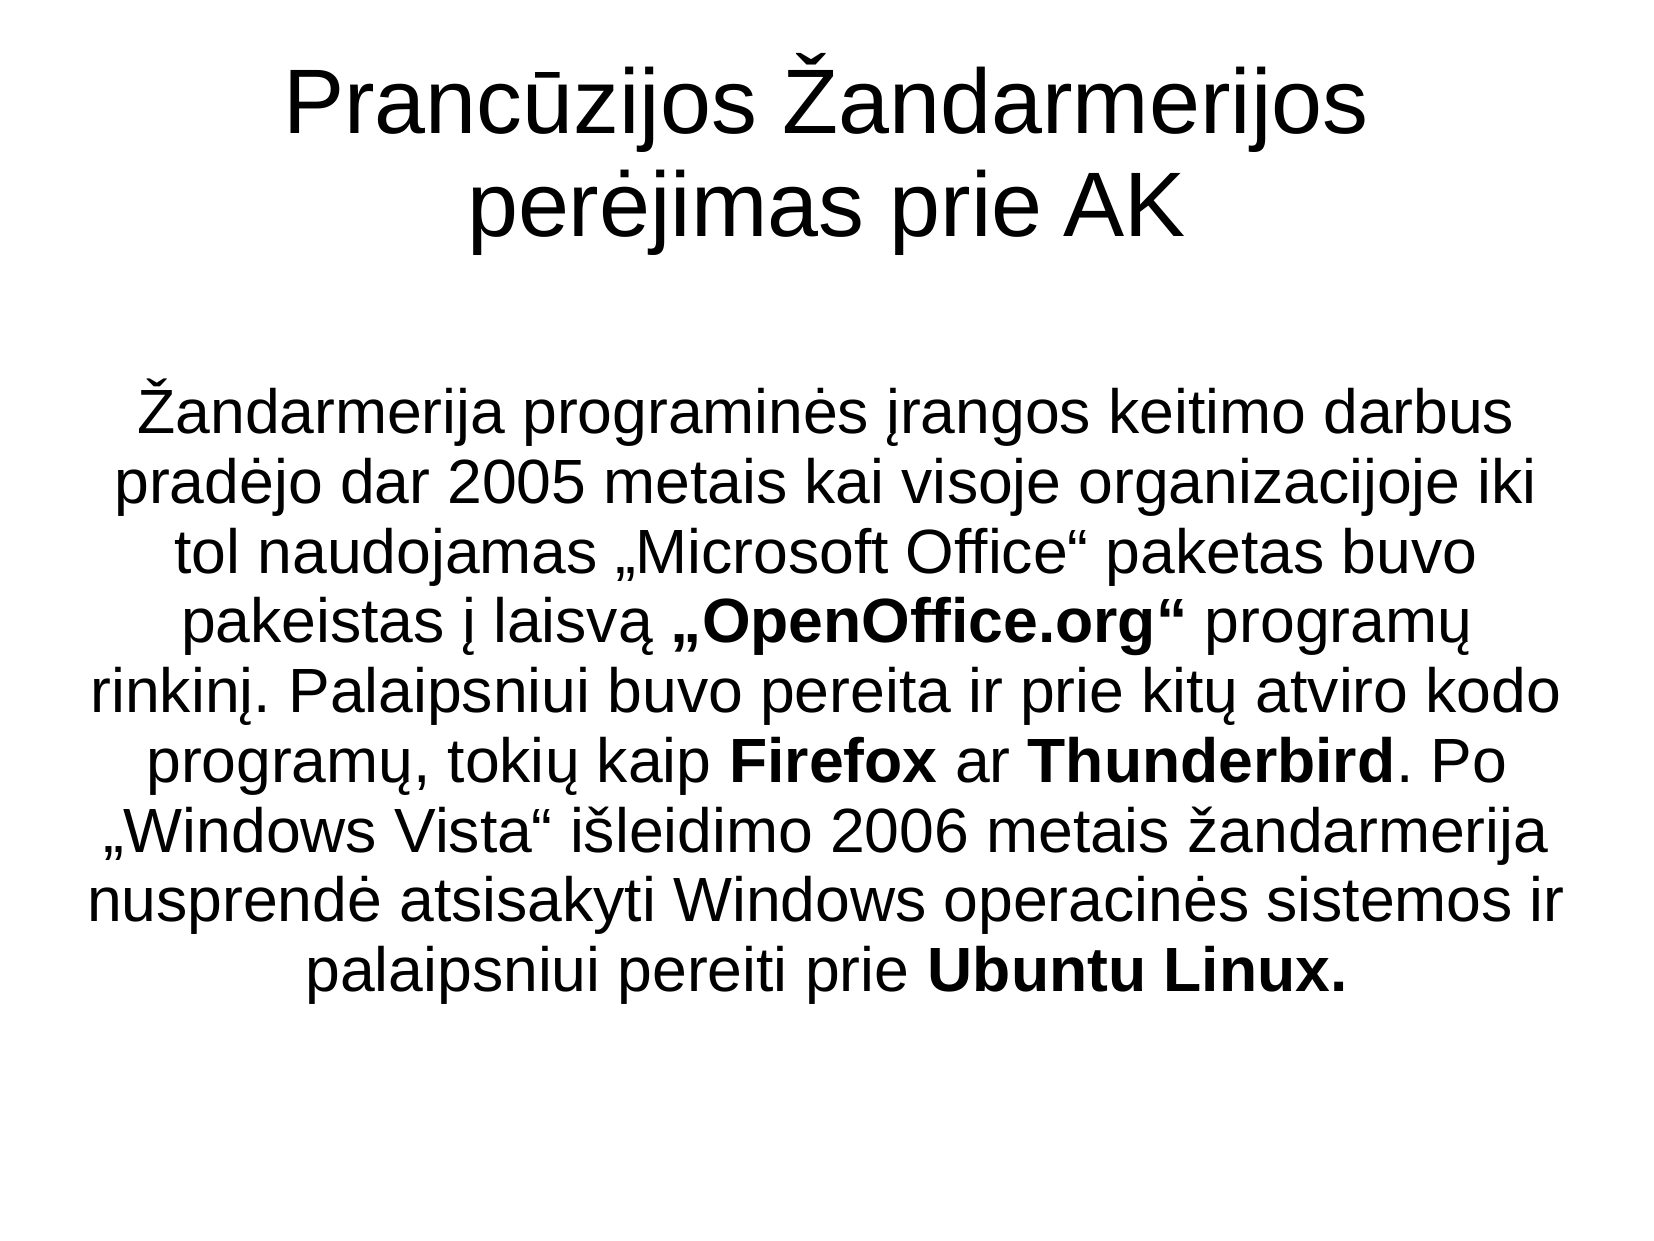

Prancūzijos Žandarmerijos perėjimas prie AK
# Žandarmerija programinės įrangos keitimo darbus pradėjo dar 2005 metais kai visoje organizacijoje iki tol naudojamas „Microsoft Office“ paketas buvo pakeistas į laisvą „OpenOffice.org“ programų rinkinį. Palaipsniui buvo pereita ir prie kitų atviro kodo programų, tokių kaip Firefox ar Thunderbird. Po „Windows Vista“ išleidimo 2006 metais žandarmerija nusprendė atsisakyti Windows operacinės sistemos ir palaipsniui pereiti prie Ubuntu Linux.